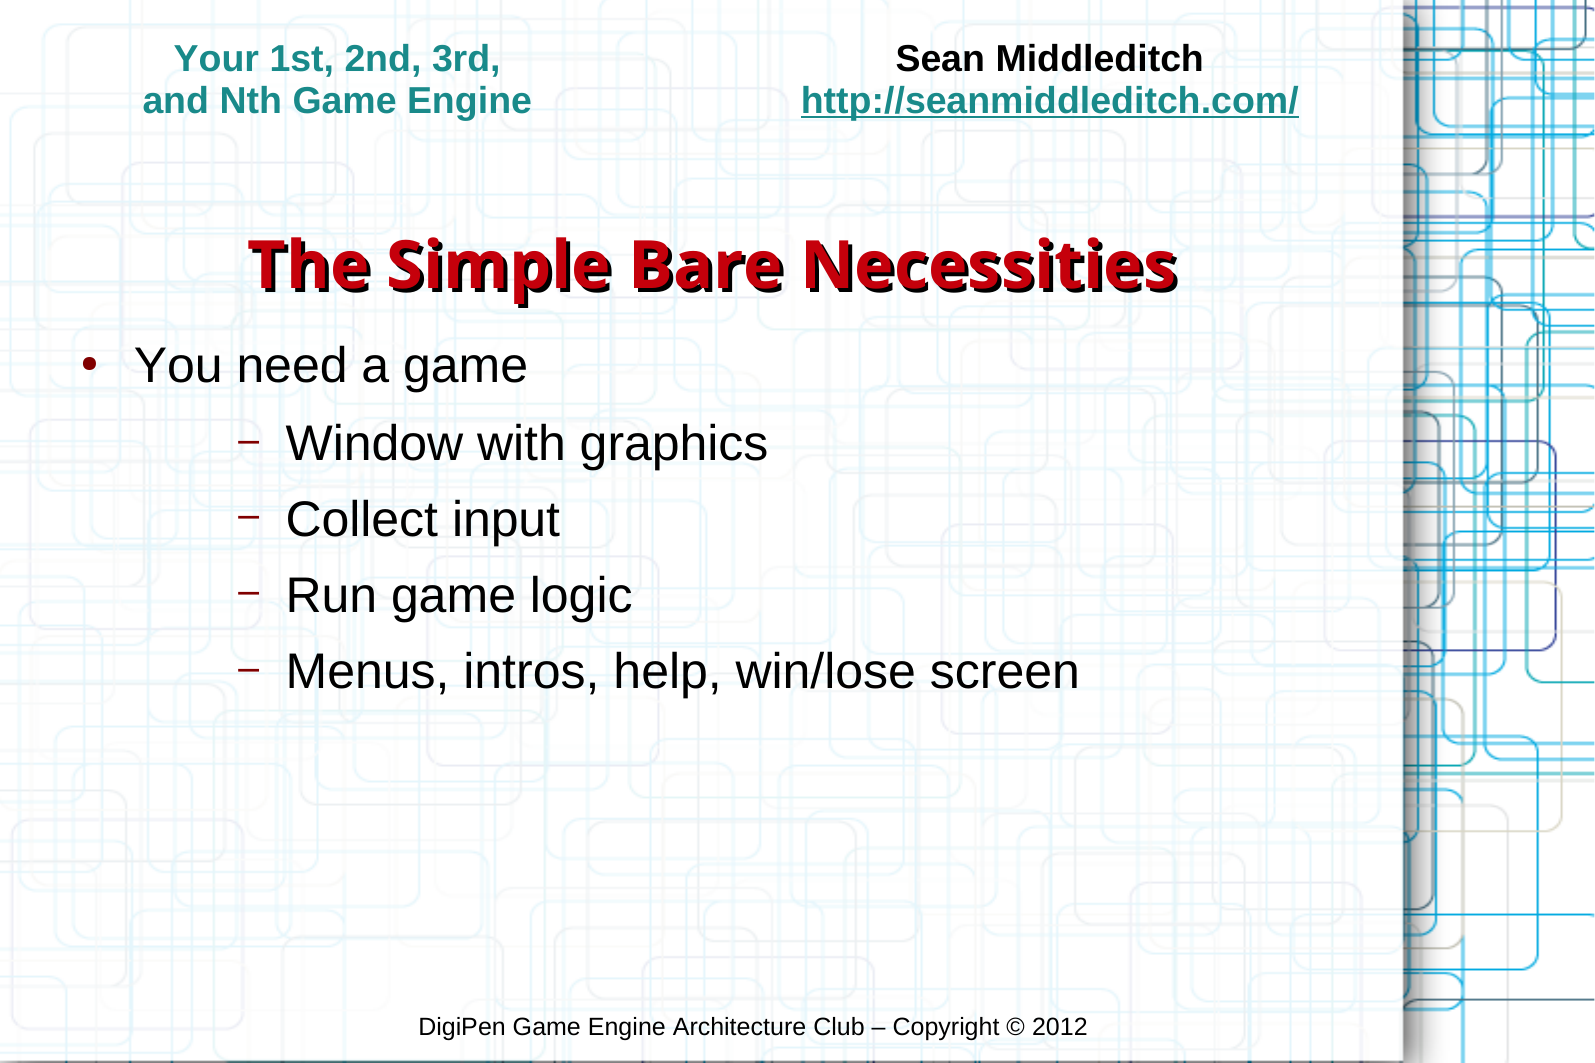

Your 1st, 2nd, 3rd,
and Nth Game Engine
Sean Middleditch
http://seanmiddleditch.com/
The Simple Bare Necessities
# You need a game
Window with graphics
Collect input
Run game logic
Menus, intros, help, win/lose screen
DigiPen Game Engine Architecture Club – Copyright © 2012